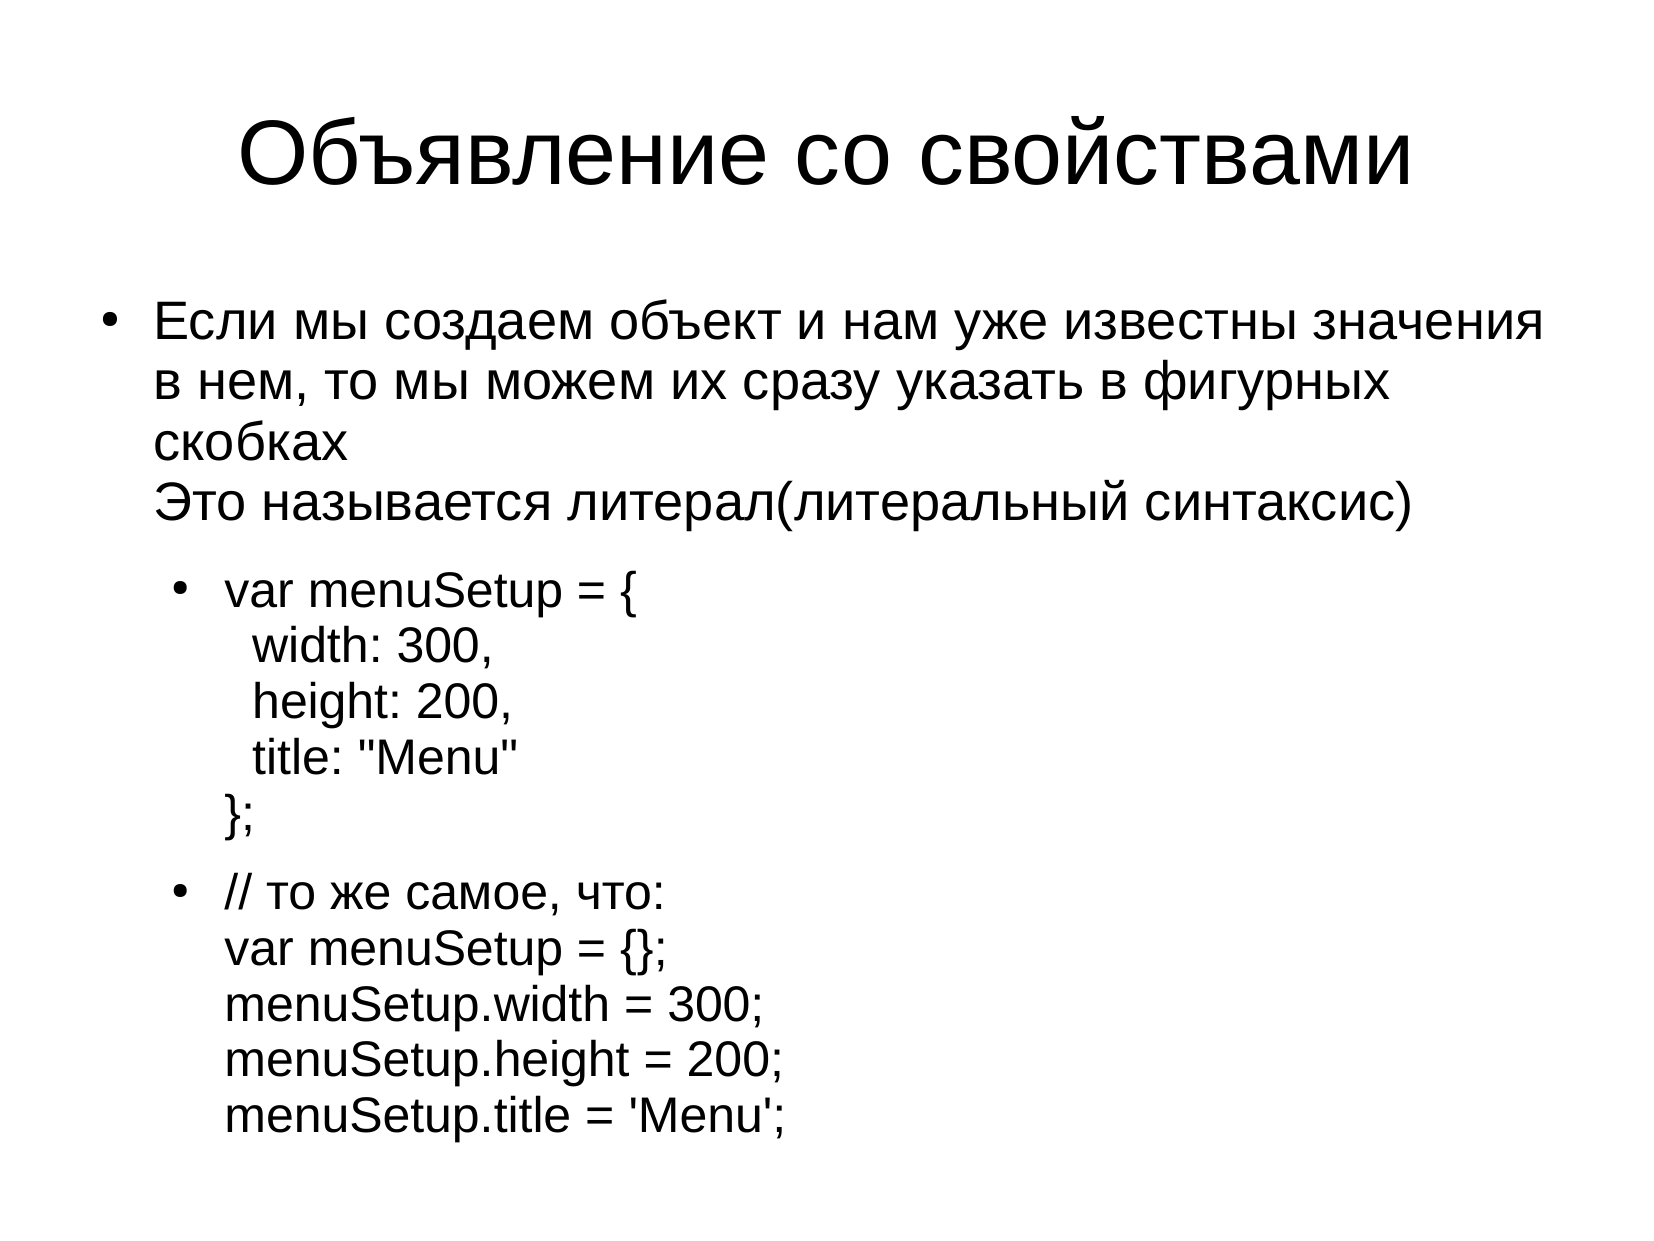

# Объявление со свойствами
Если мы создаем объект и нам уже известны значения в нем, то мы можем их сразу указать в фигурных скобках
Это называется литерал(литеральный синтаксис)
var menuSetup = {
 width: 300,
 height: 200,
 title: "Menu"
};
// то же самое, что:
var menuSetup = {};
menuSetup.width = 300;
menuSetup.height = 200;
menuSetup.title = 'Menu';